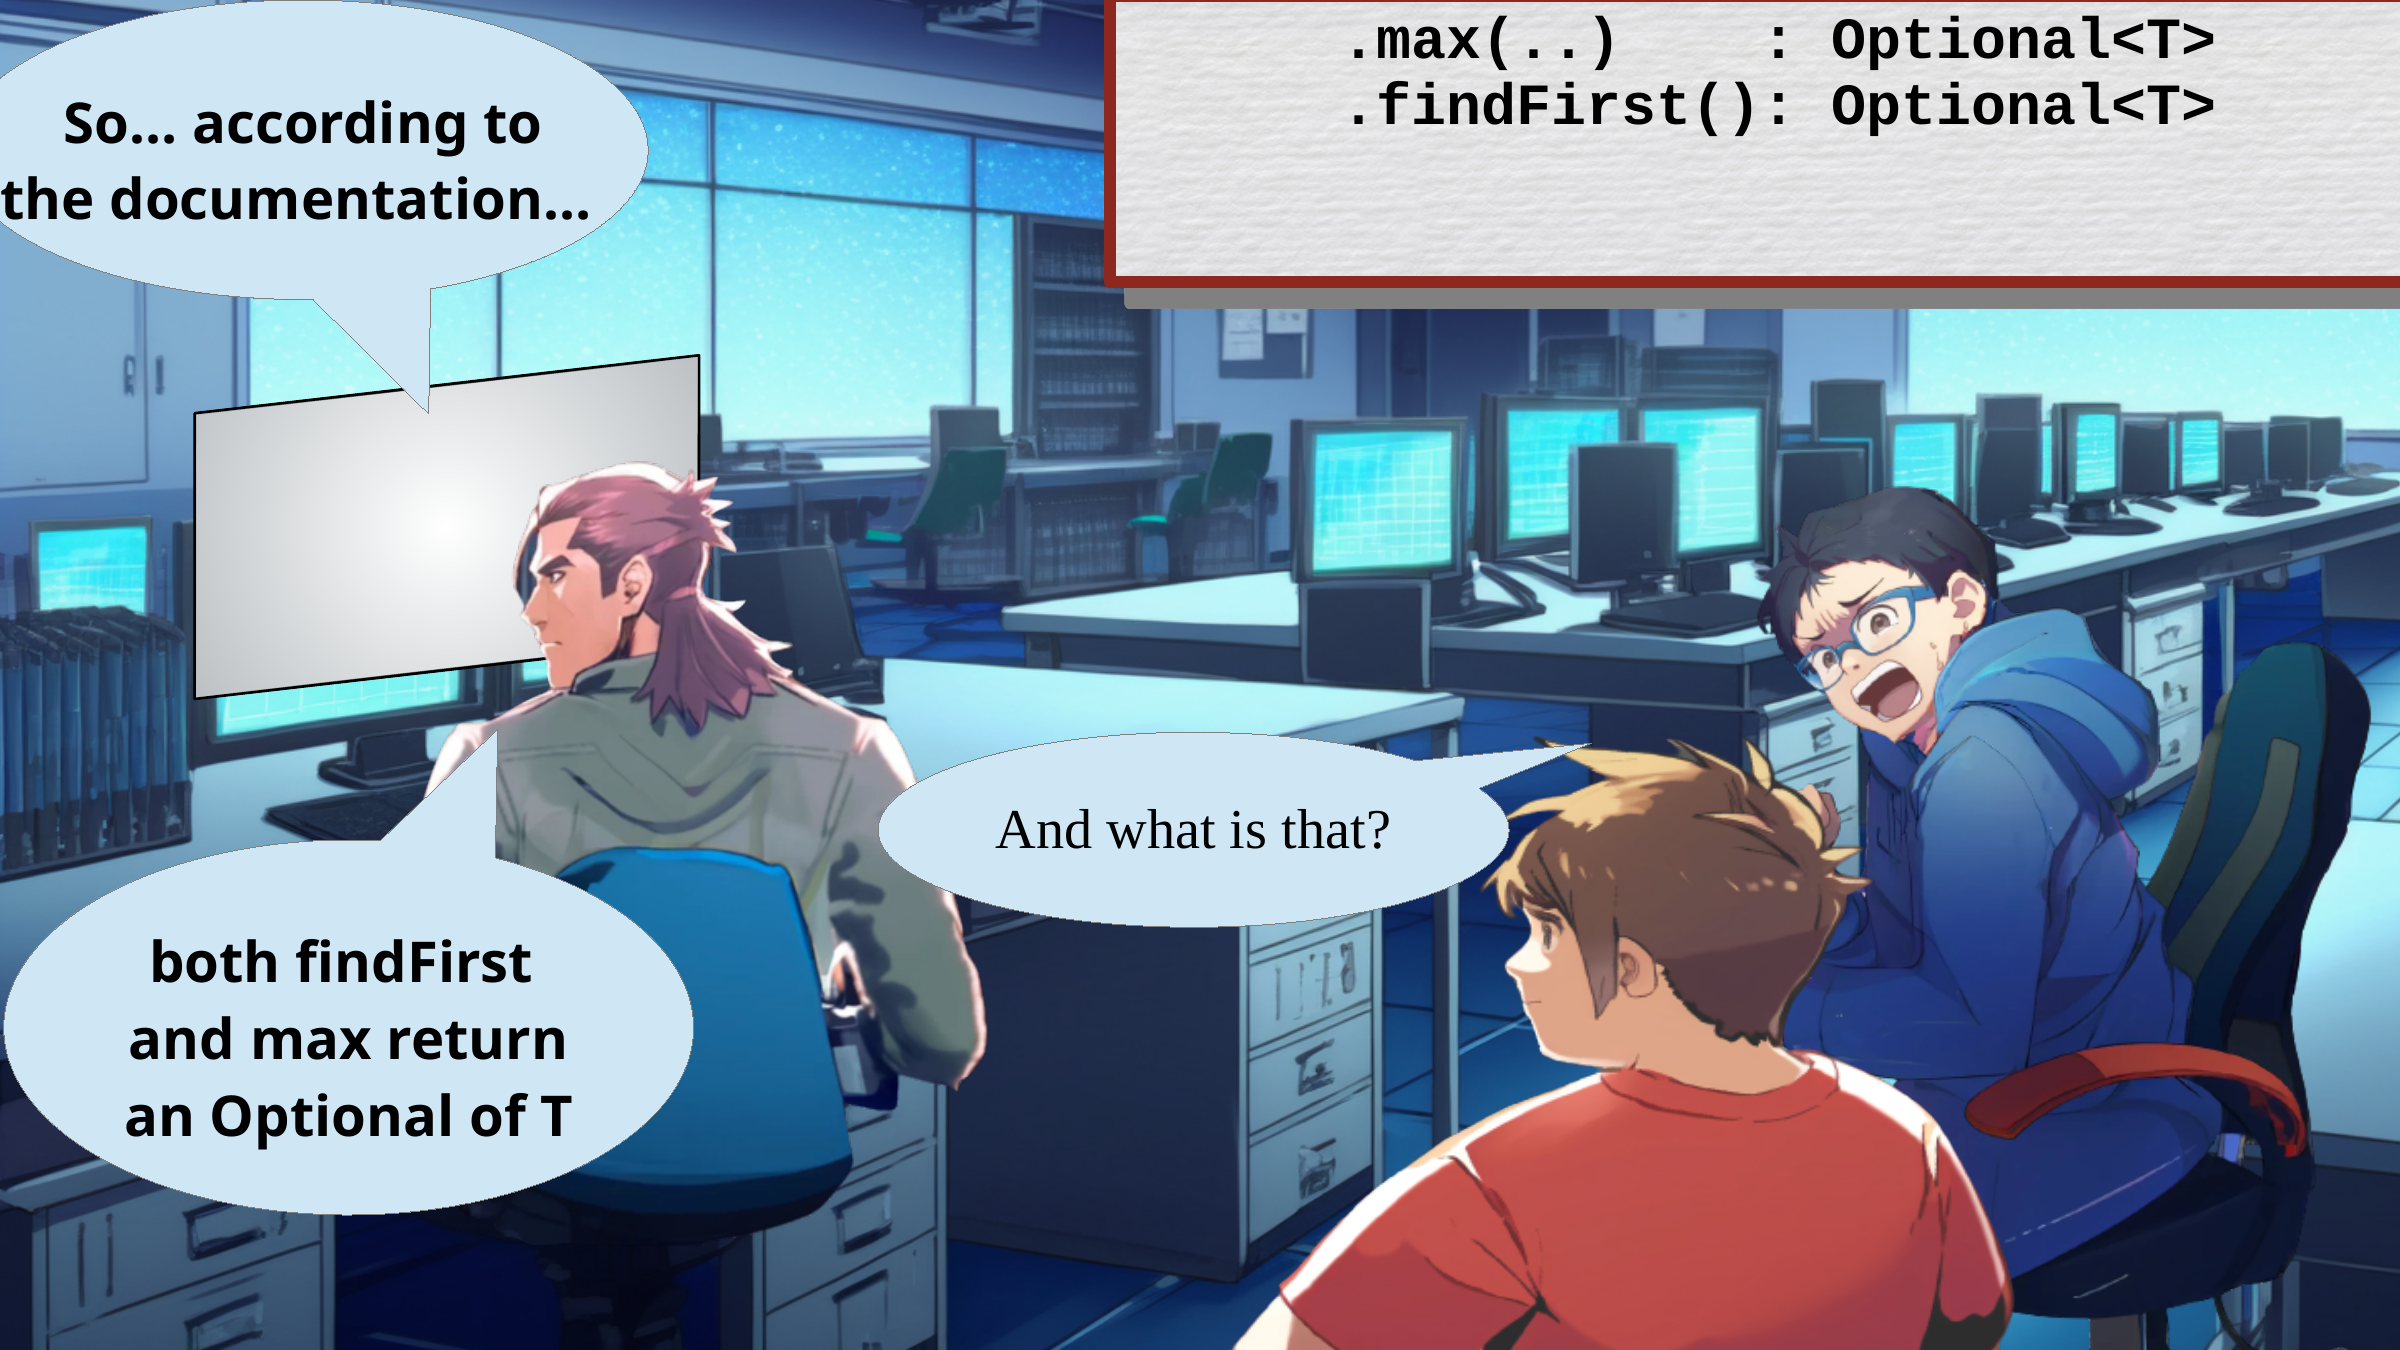

So… according to
the documentation…
 .max(..) : Optional<T>
 .findFirst(): Optional<T>
And what is that?
both findFirst
and max return
an Optional of T